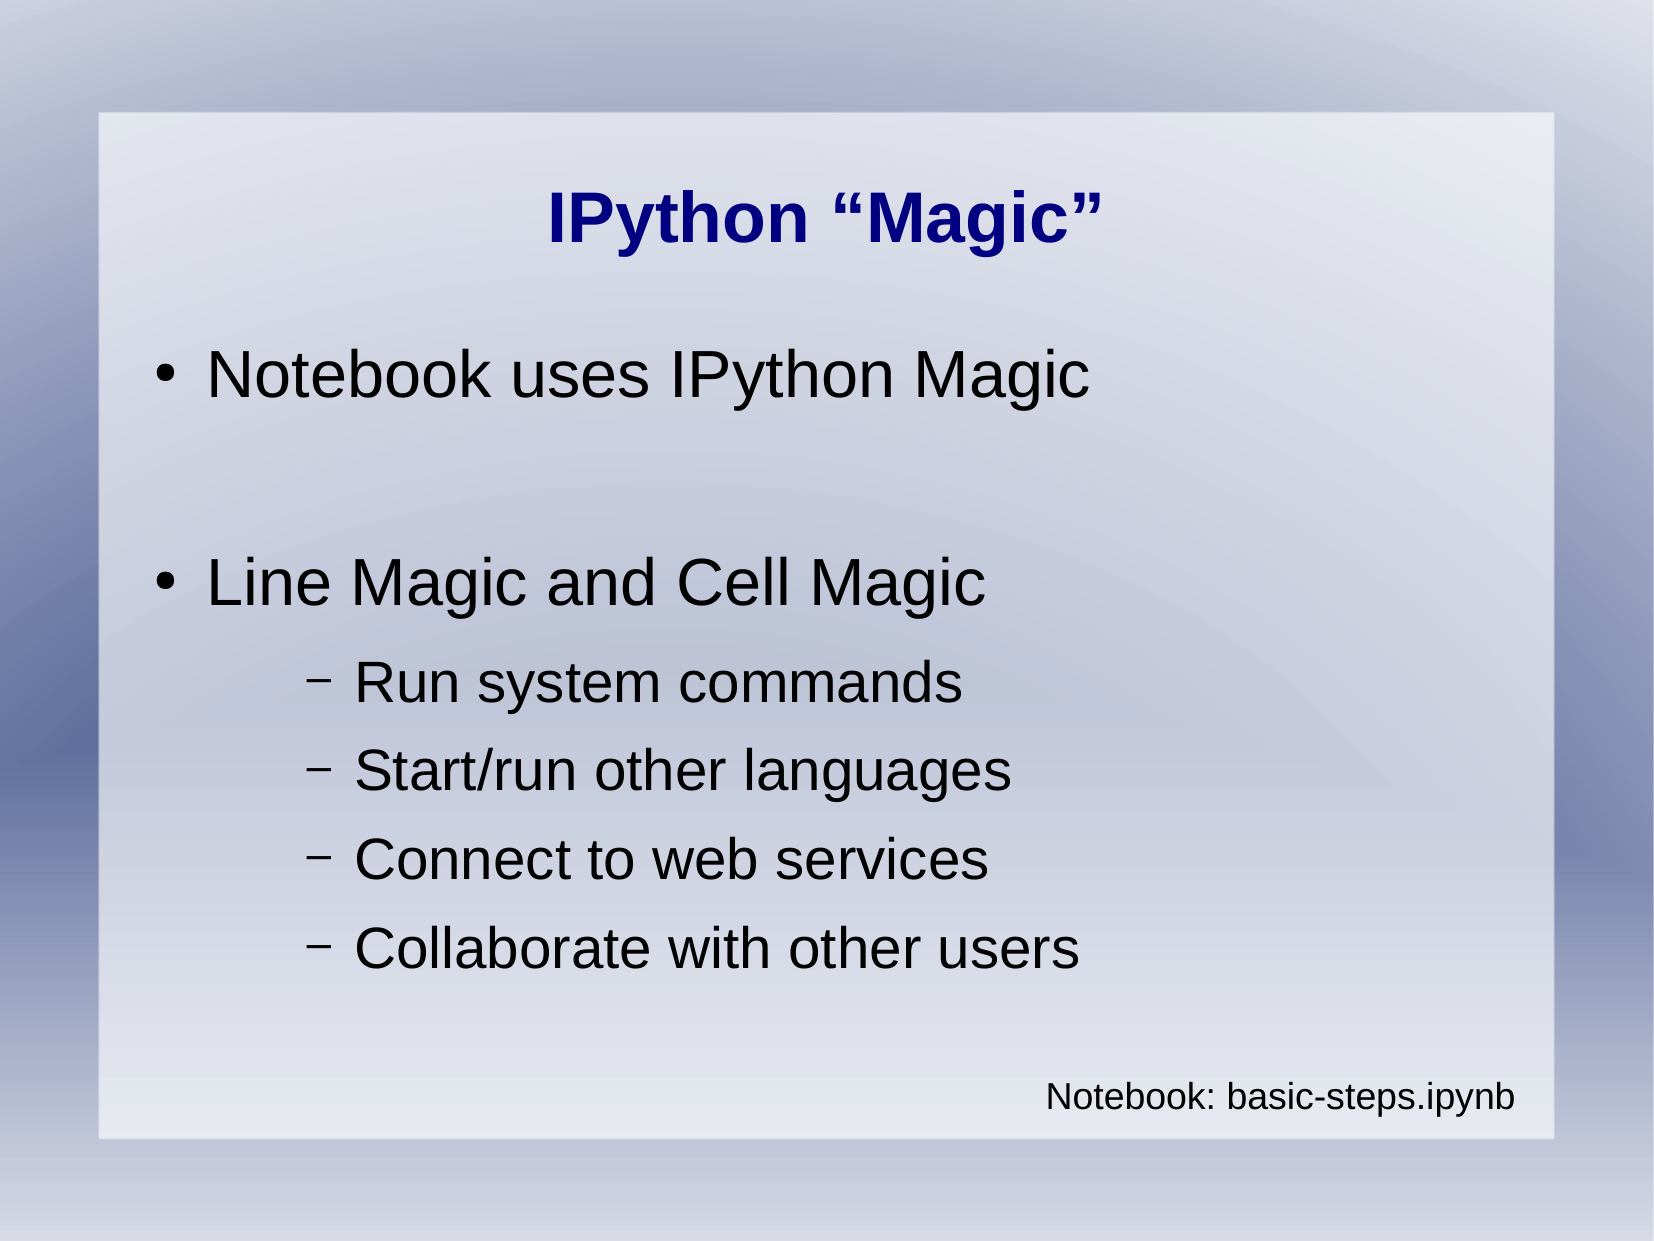

# IPython “Magic”
Notebook uses IPython Magic
Line Magic and Cell Magic
Run system commands
Start/run other languages
Connect to web services
Collaborate with other users
Notebook: basic-steps.ipynb